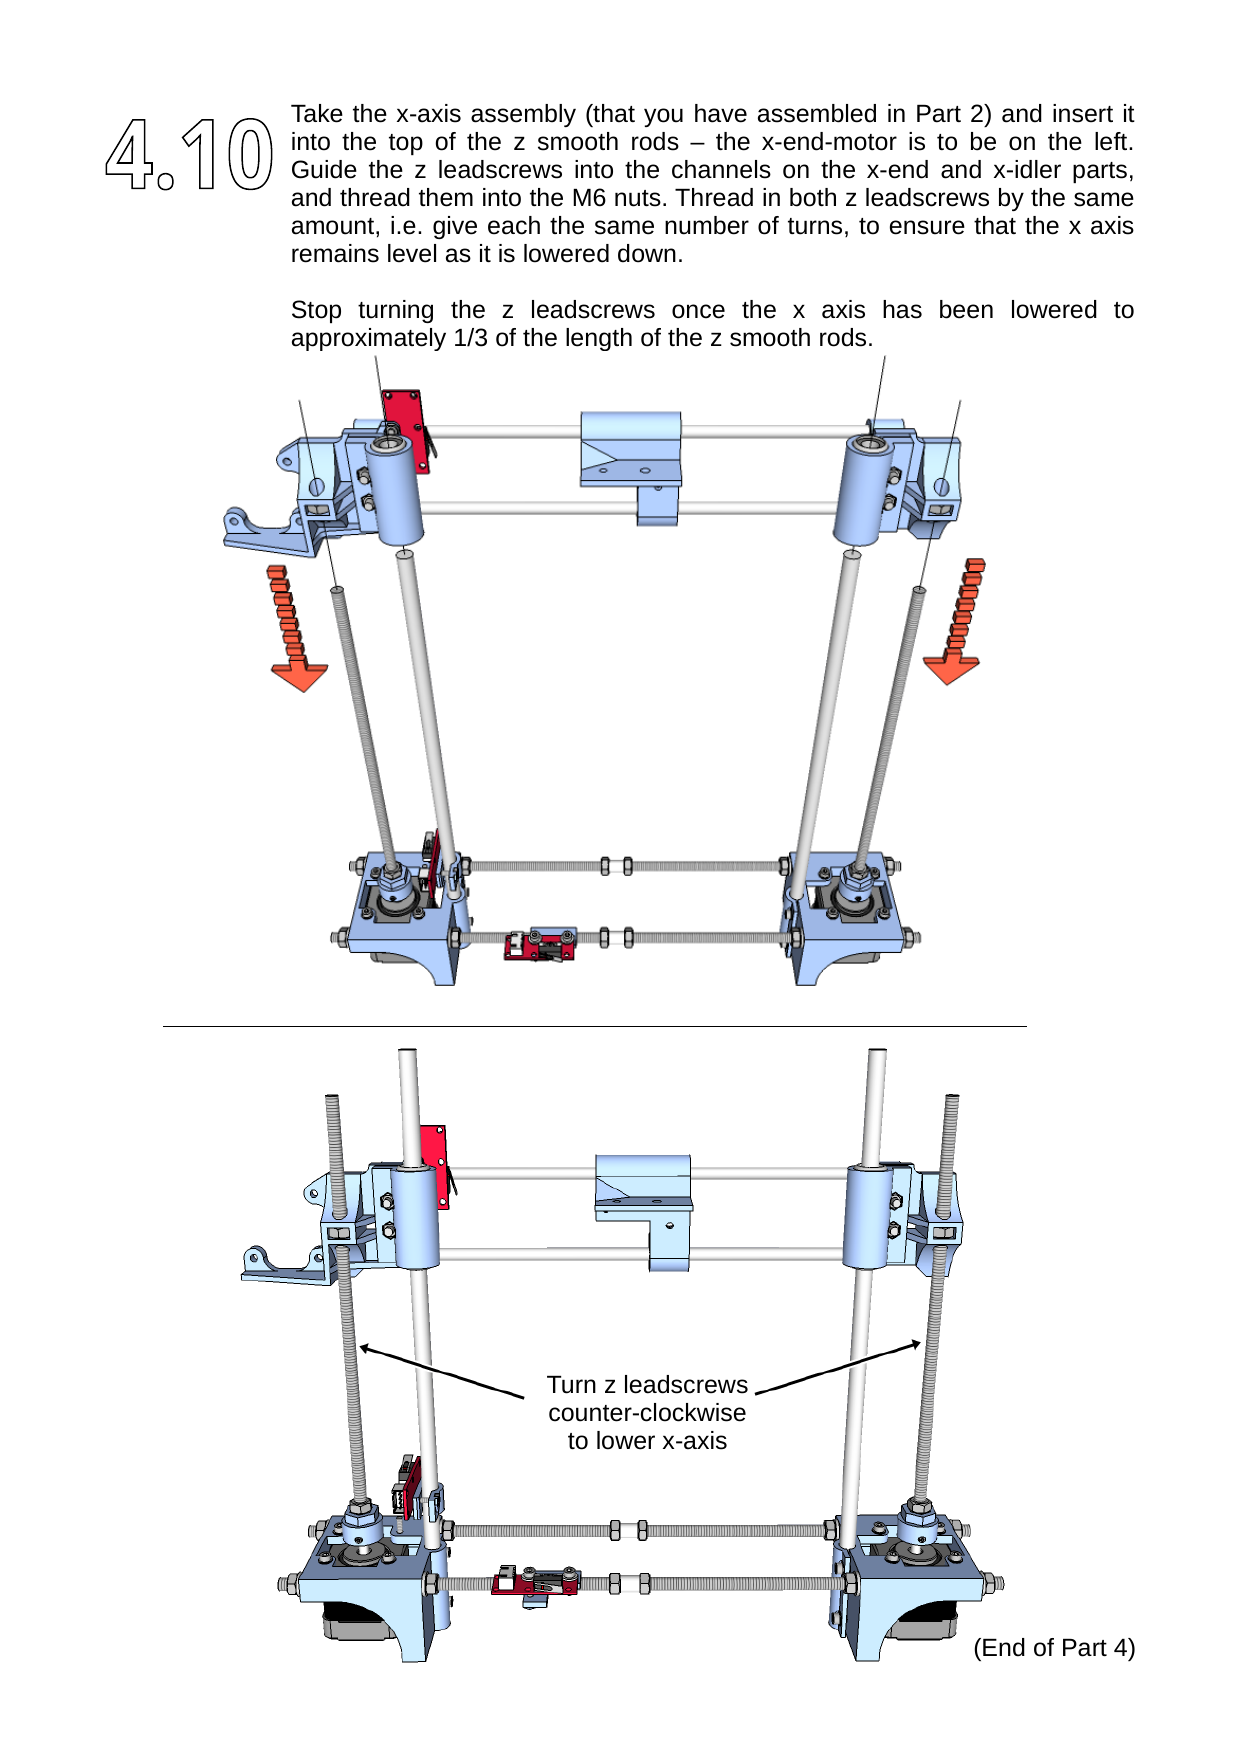

Take the x-axis assembly (that you have assembled in Part 2) and insert it into the top of the z smooth rods – the x-end-motor is to be on the left. Guide the z leadscrews into the channels on the x-end and x-idler parts, and thread them into the M6 nuts. Thread in both z leadscrews by the same amount, i.e. give each the same number of turns, to ensure that the x axis remains level as it is lowered down.
Stop turning the z leadscrews once the x axis has been lowered to approximately 1/3 of the length of the z smooth rods.
4.10
Turn z leadscrews
counter-clockwise
to lower x-axis
(End of Part 4)